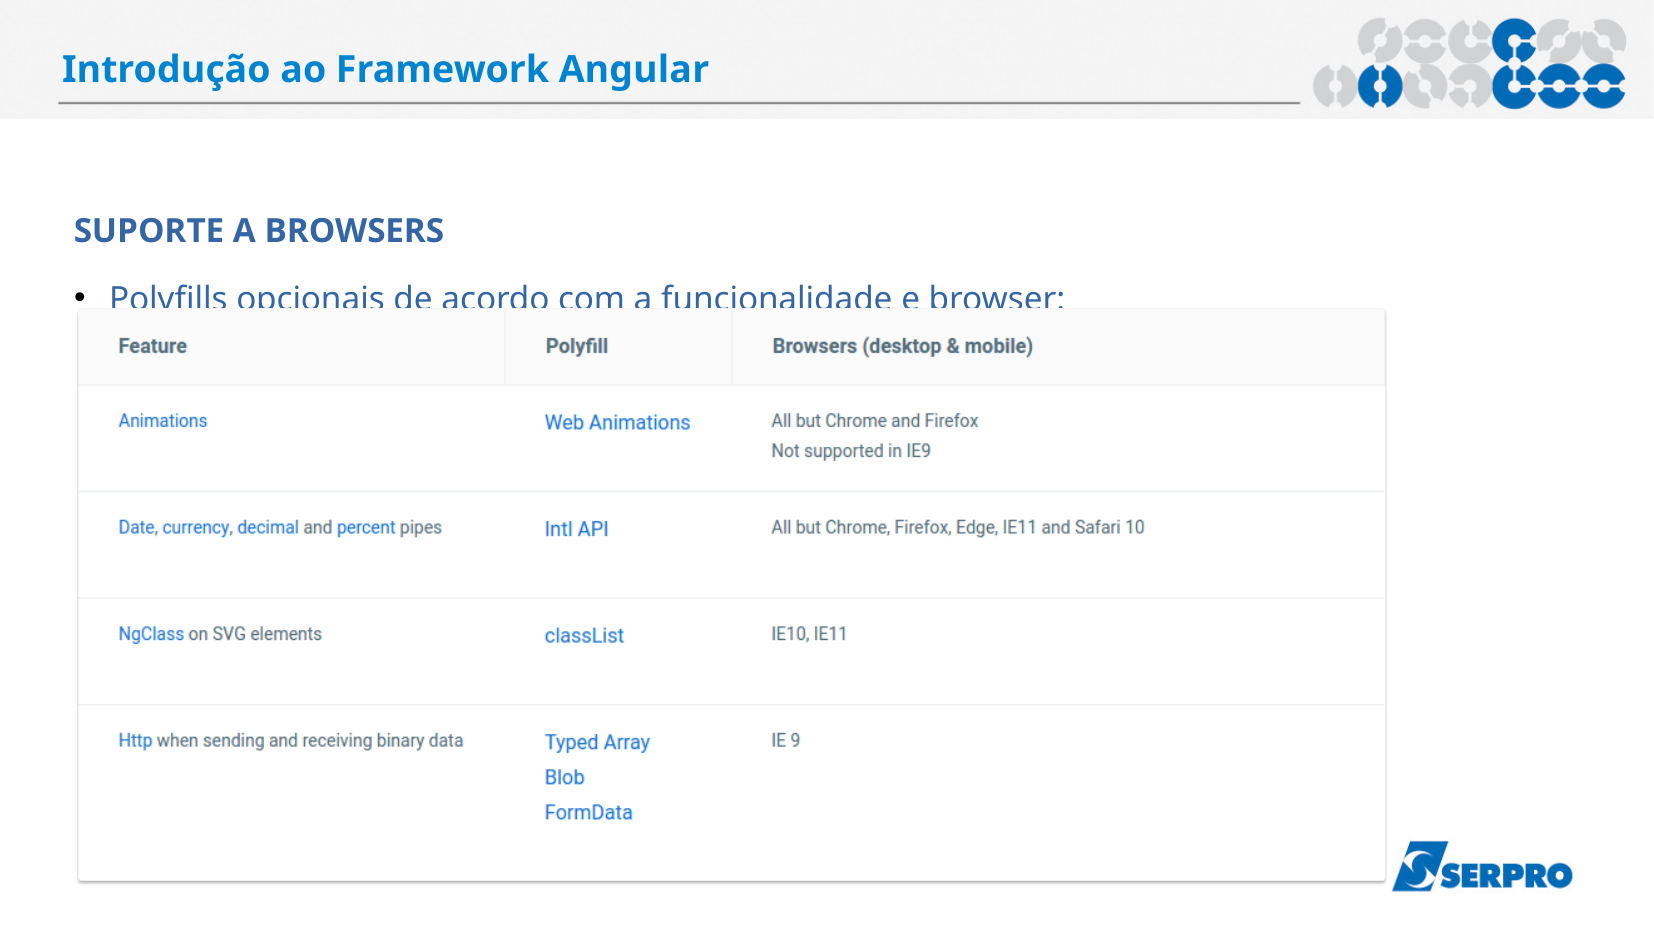

Introdução ao Framework Angular
SUPORTE A BROWSERS
Polyfills opcionais de acordo com a funcionalidade e browser: